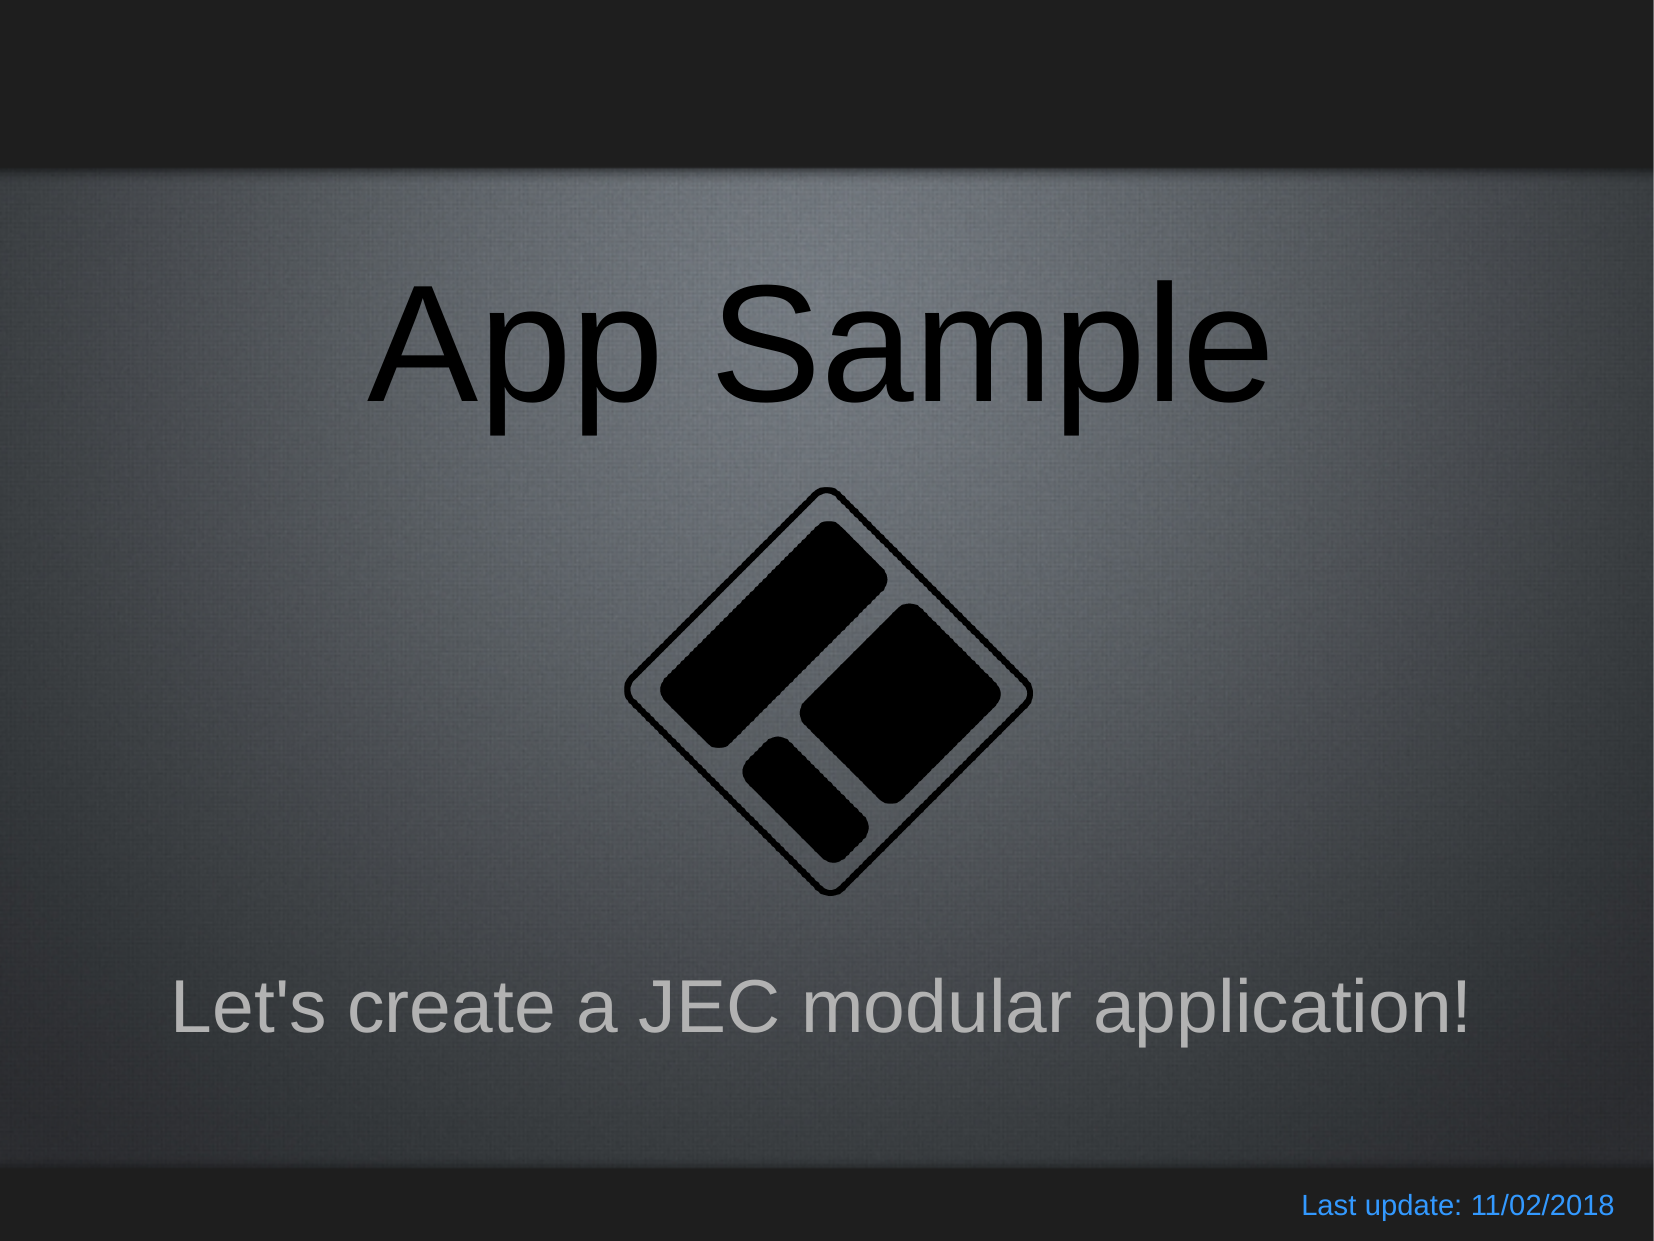

App Sample
Let's create a JEC modular application!
Last update: 11/02/2018